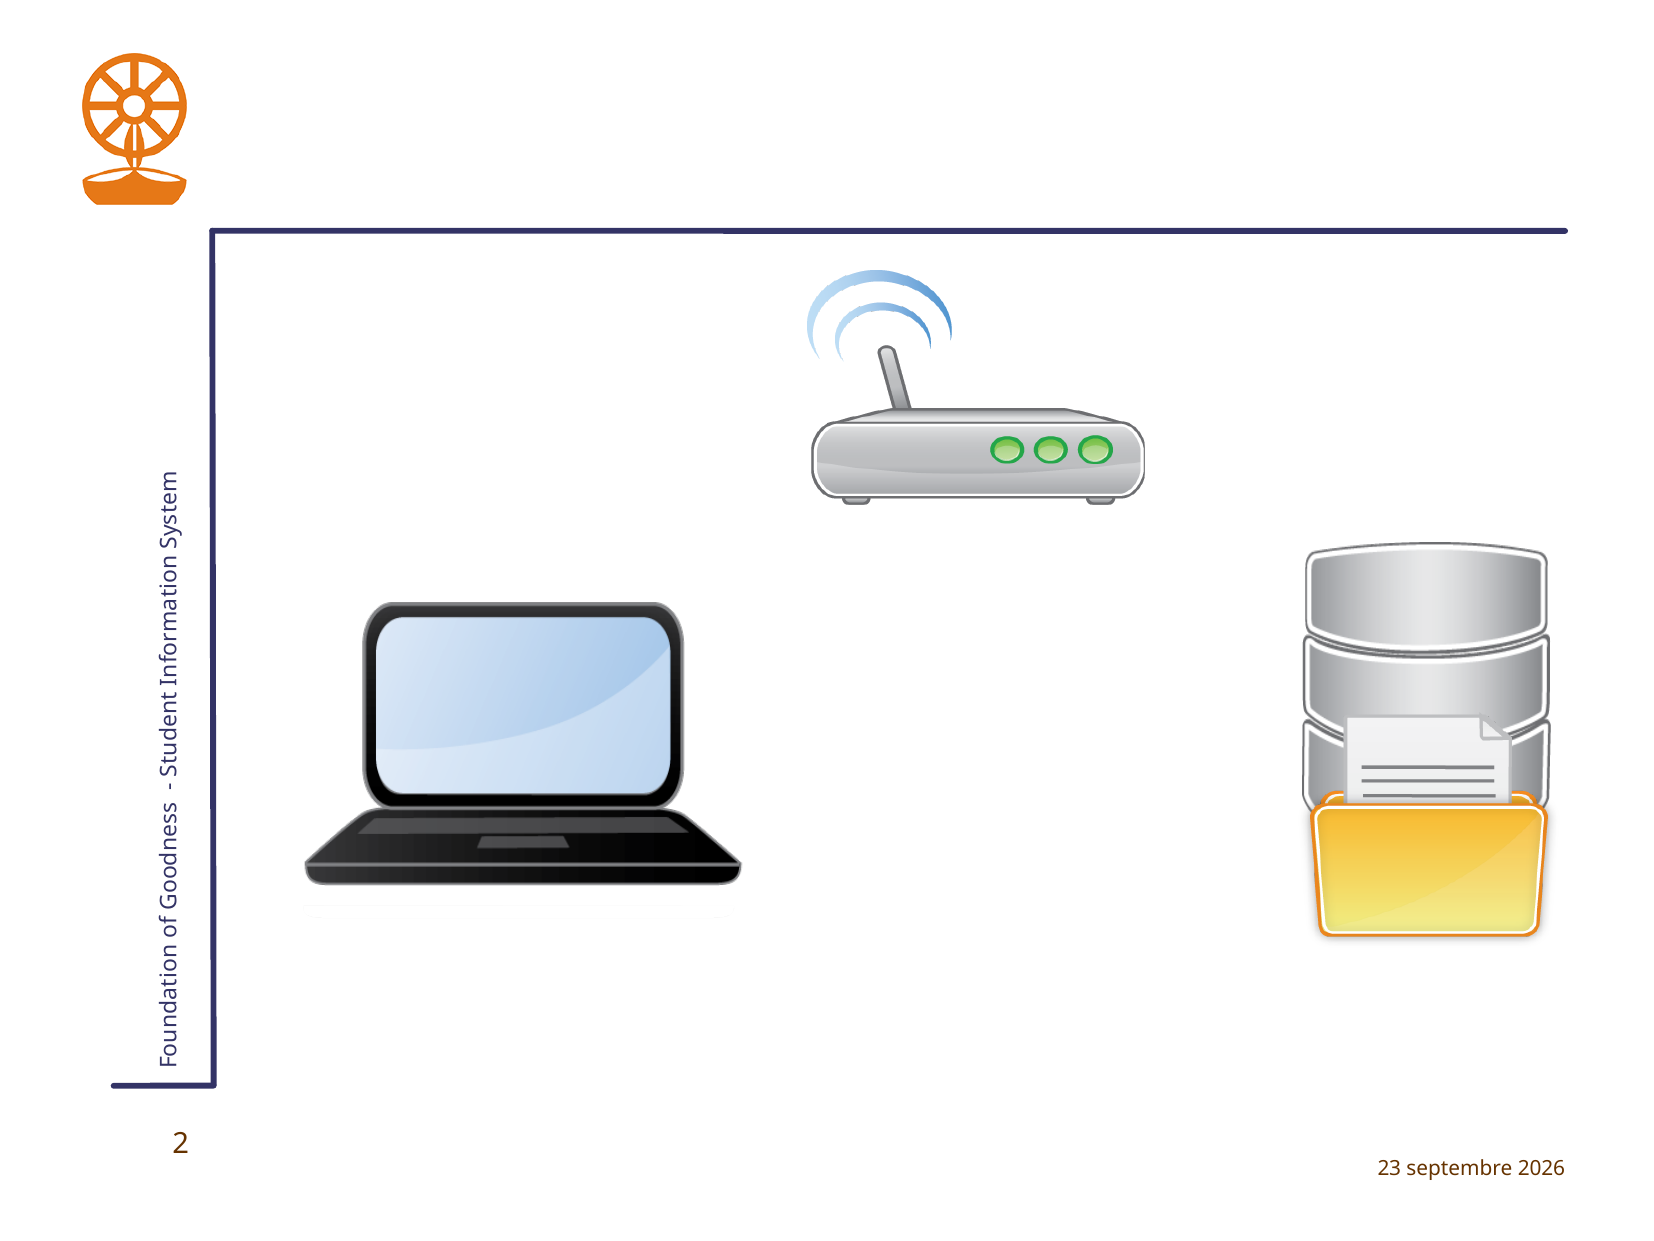

#
Titre du diaporama - Title of the slideshow - Título del diaporama